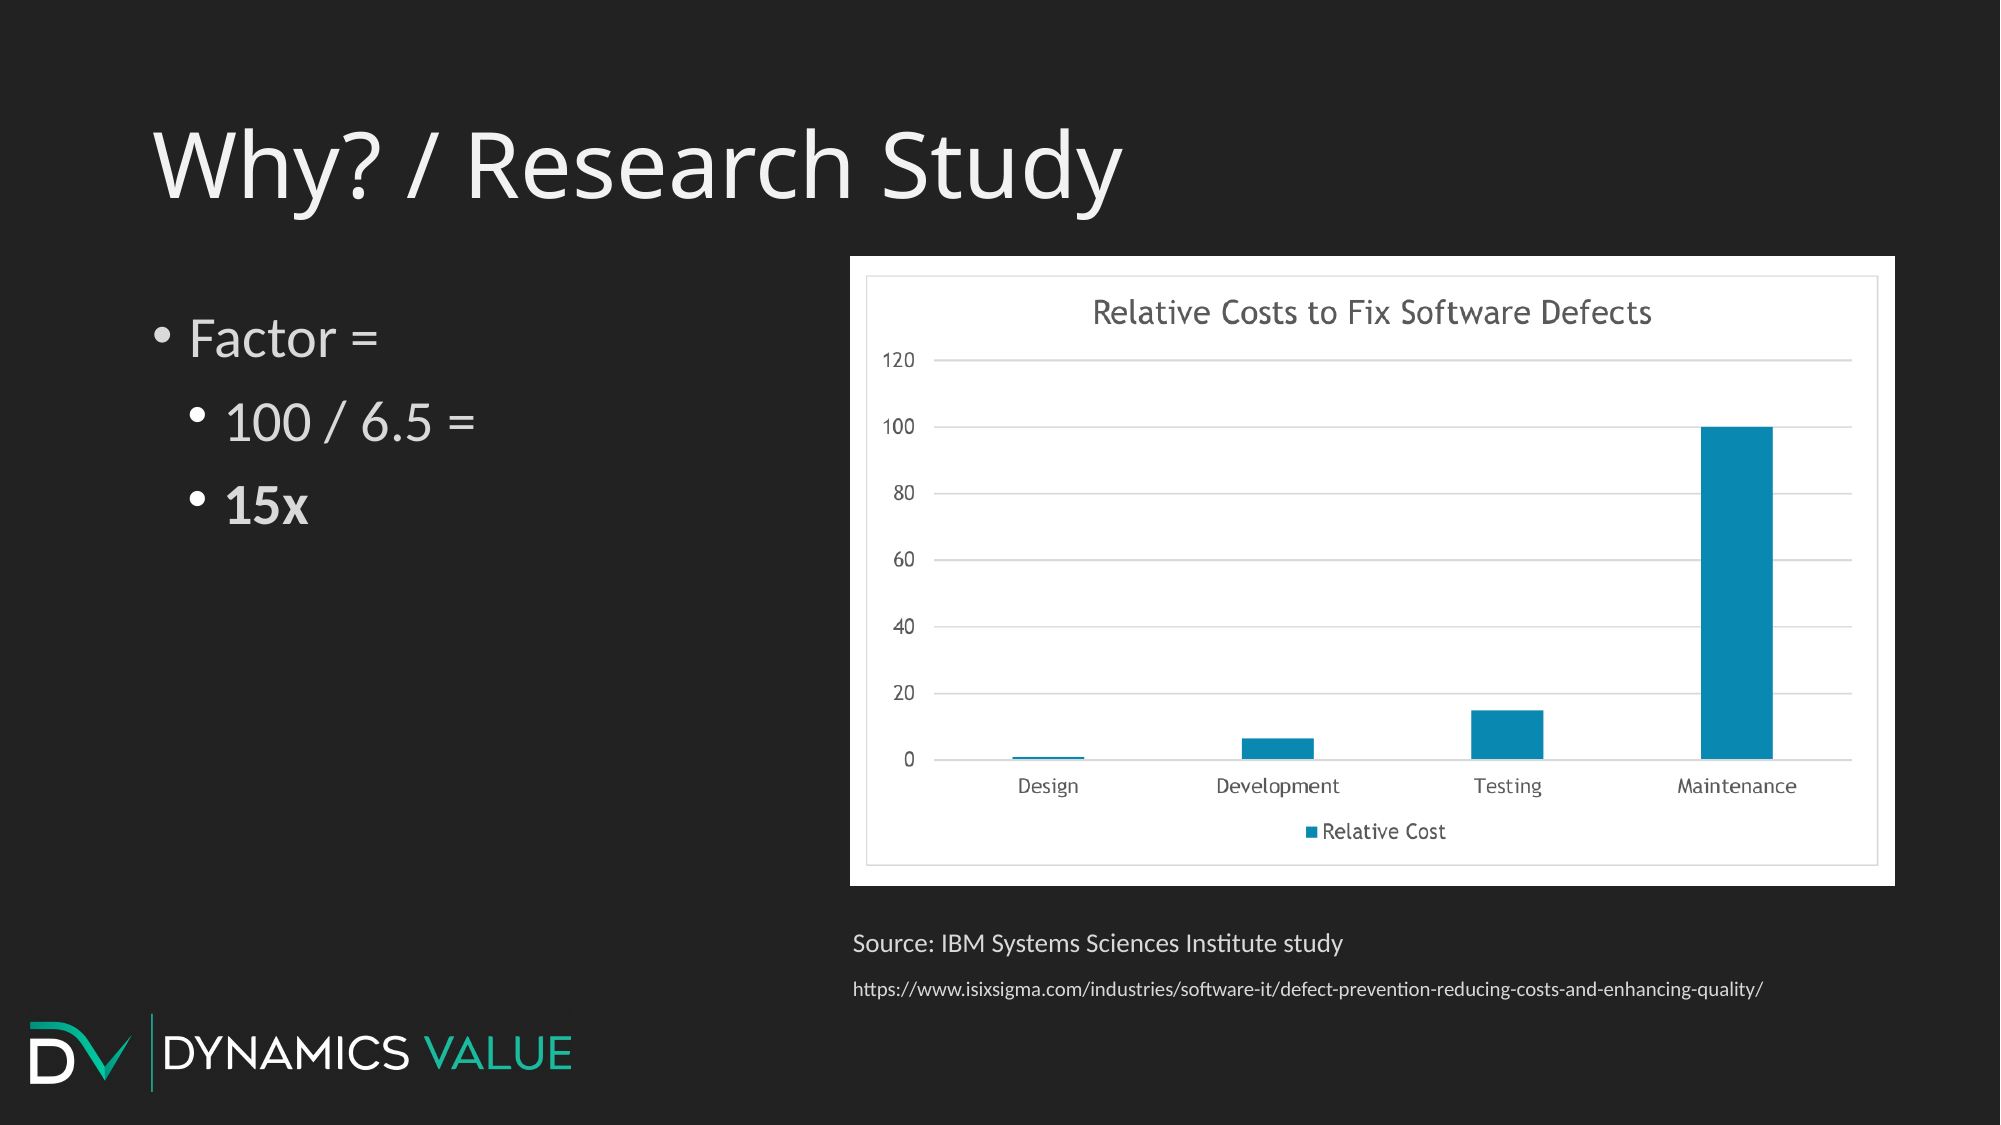

Why? / Research Study
Factor =
100 / 6.5 =
15x
Source: IBM Systems Sciences Institute study
https://www.isixsigma.com/industries/software-it/defect-prevention-reducing-costs-and-enhancing-quality/